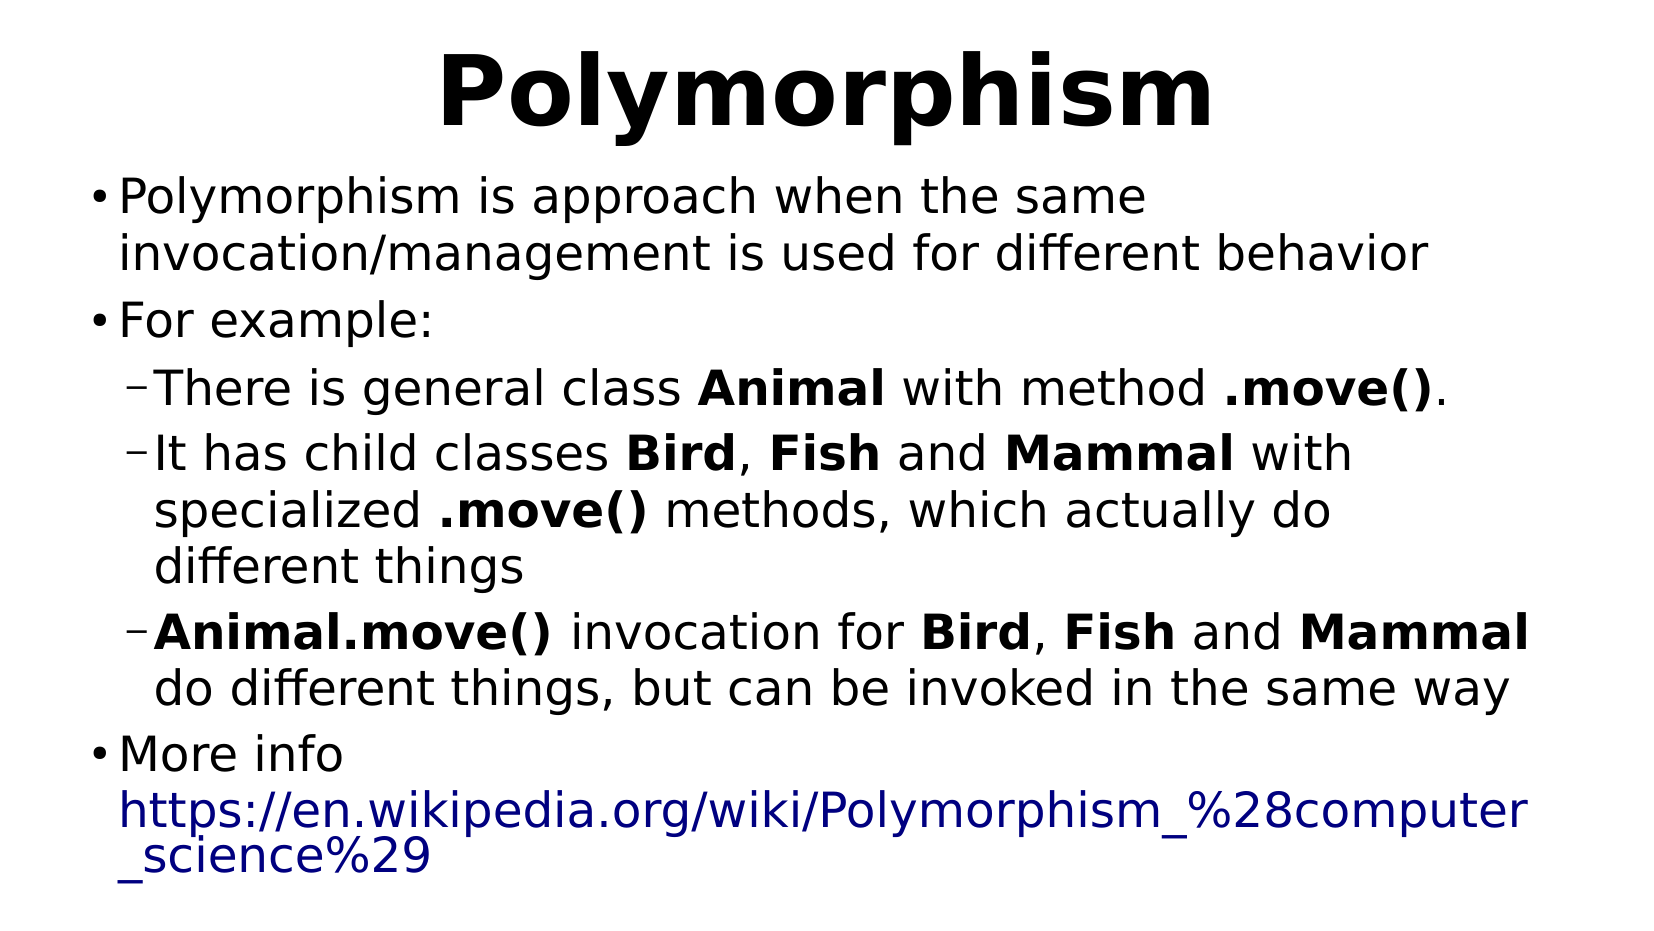

# Polymorphism
Polymorphism is approach when the same invocation/management is used for different behavior
For example:
There is general class Animal with method .move().
It has child classes Bird, Fish and Mammal with specialized .move() methods, which actually do different things
Animal.move() invocation for Bird, Fish and Mammal do different things, but can be invoked in the same way
More info
https://en.wikipedia.org/wiki/Polymorphism_%28computer_science%29